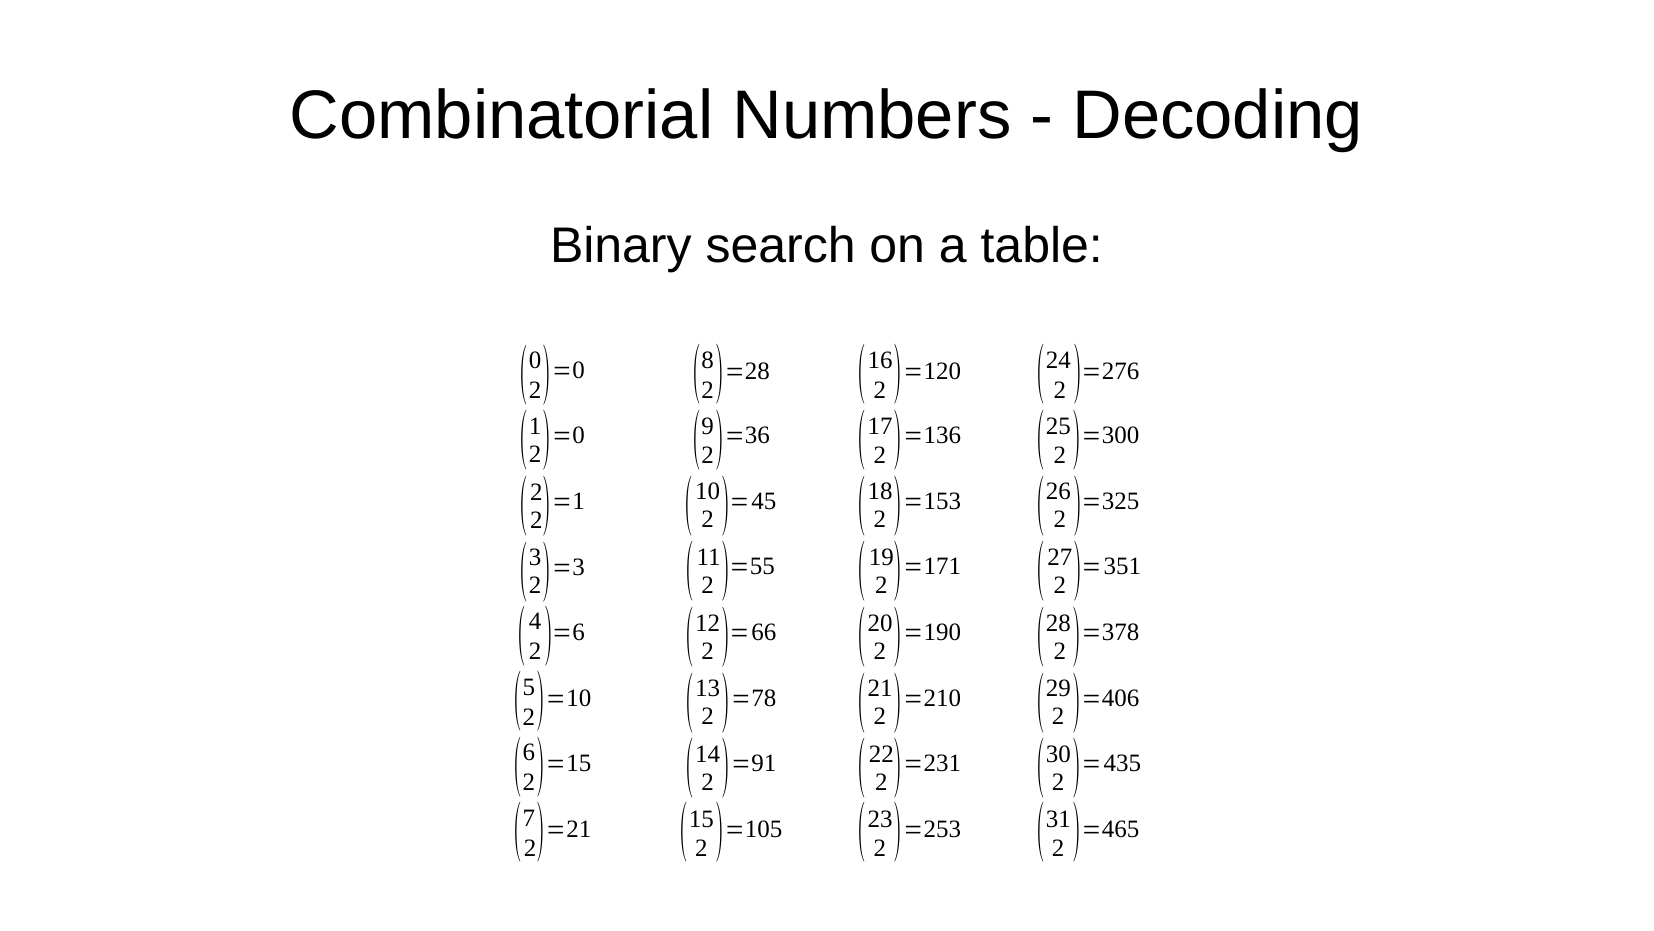

# Combinatorial Numbers - Decoding
Binary search on a table: